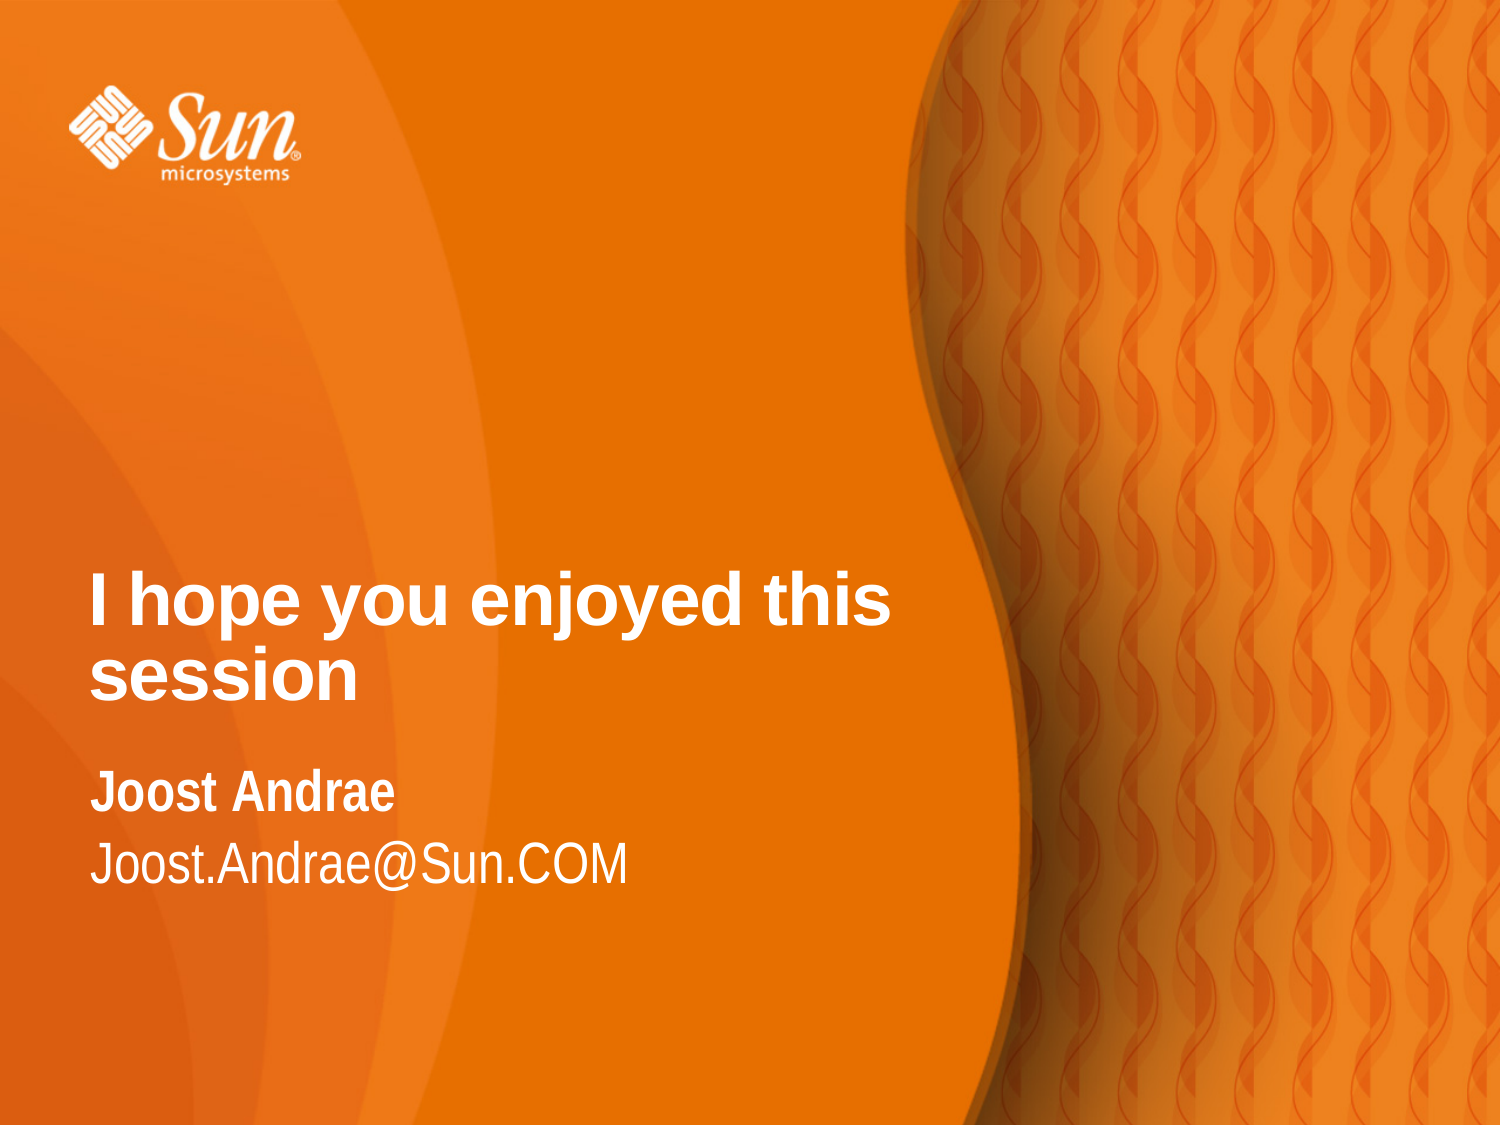

# I hope you enjoyed this session
Joost Andrae
Joost.Andrae@Sun.COM